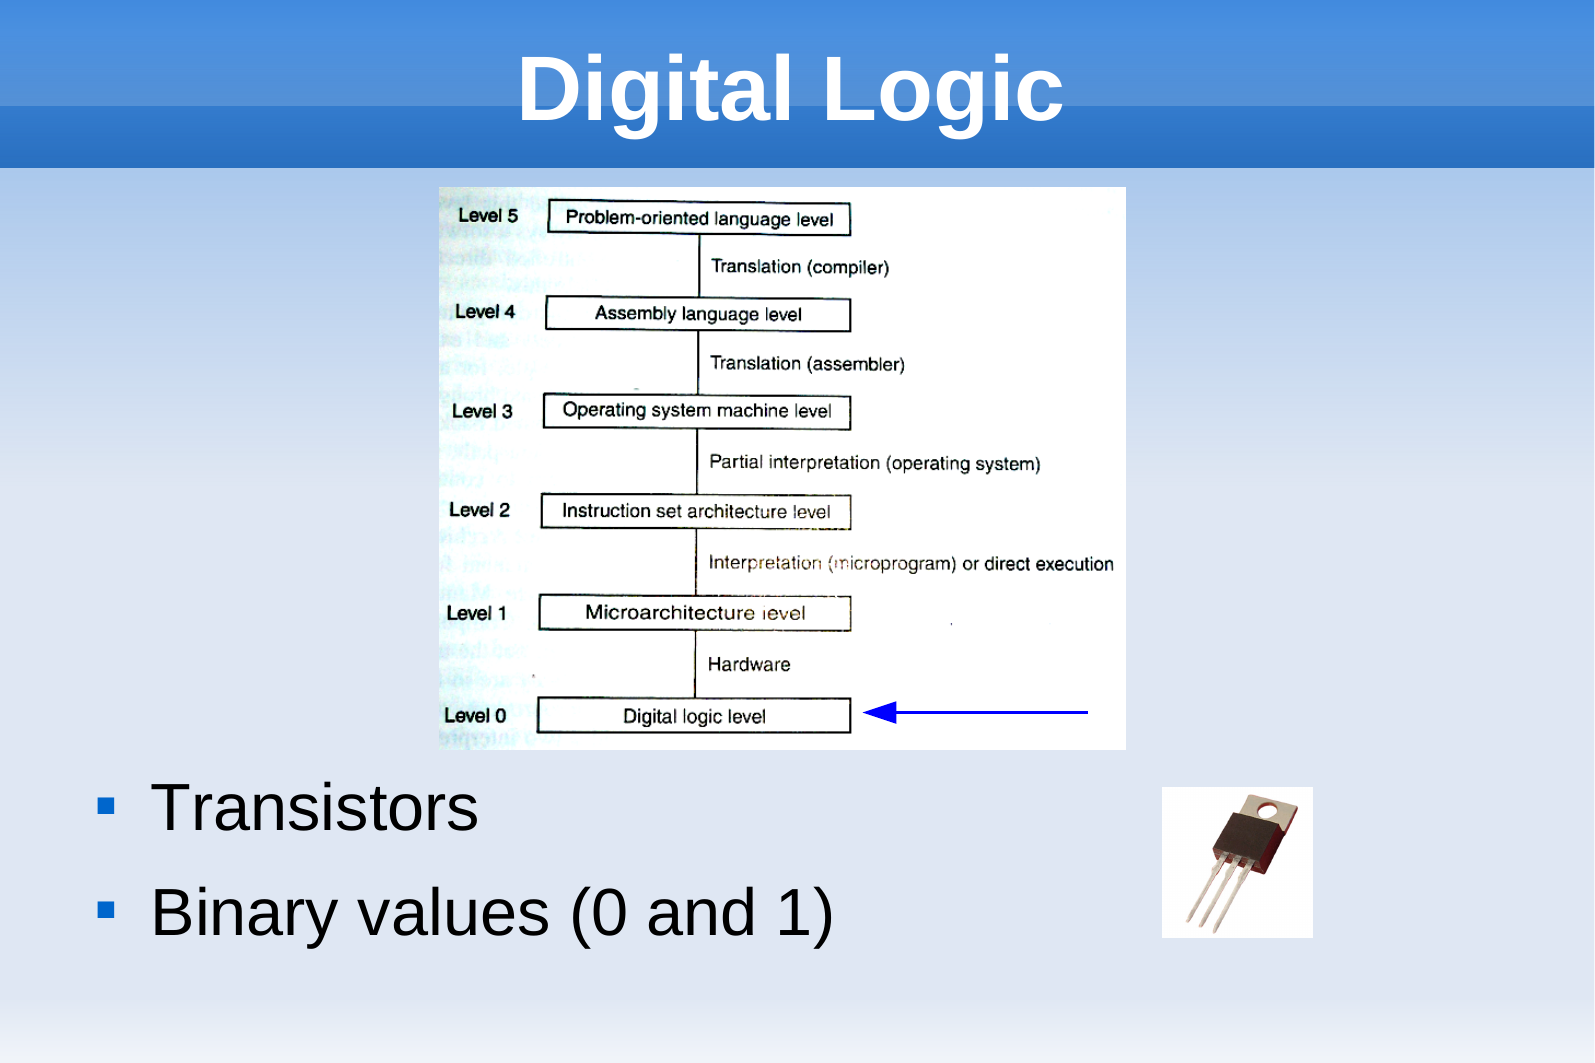

# Digital Logic
Transistors
Binary values (0 and 1)